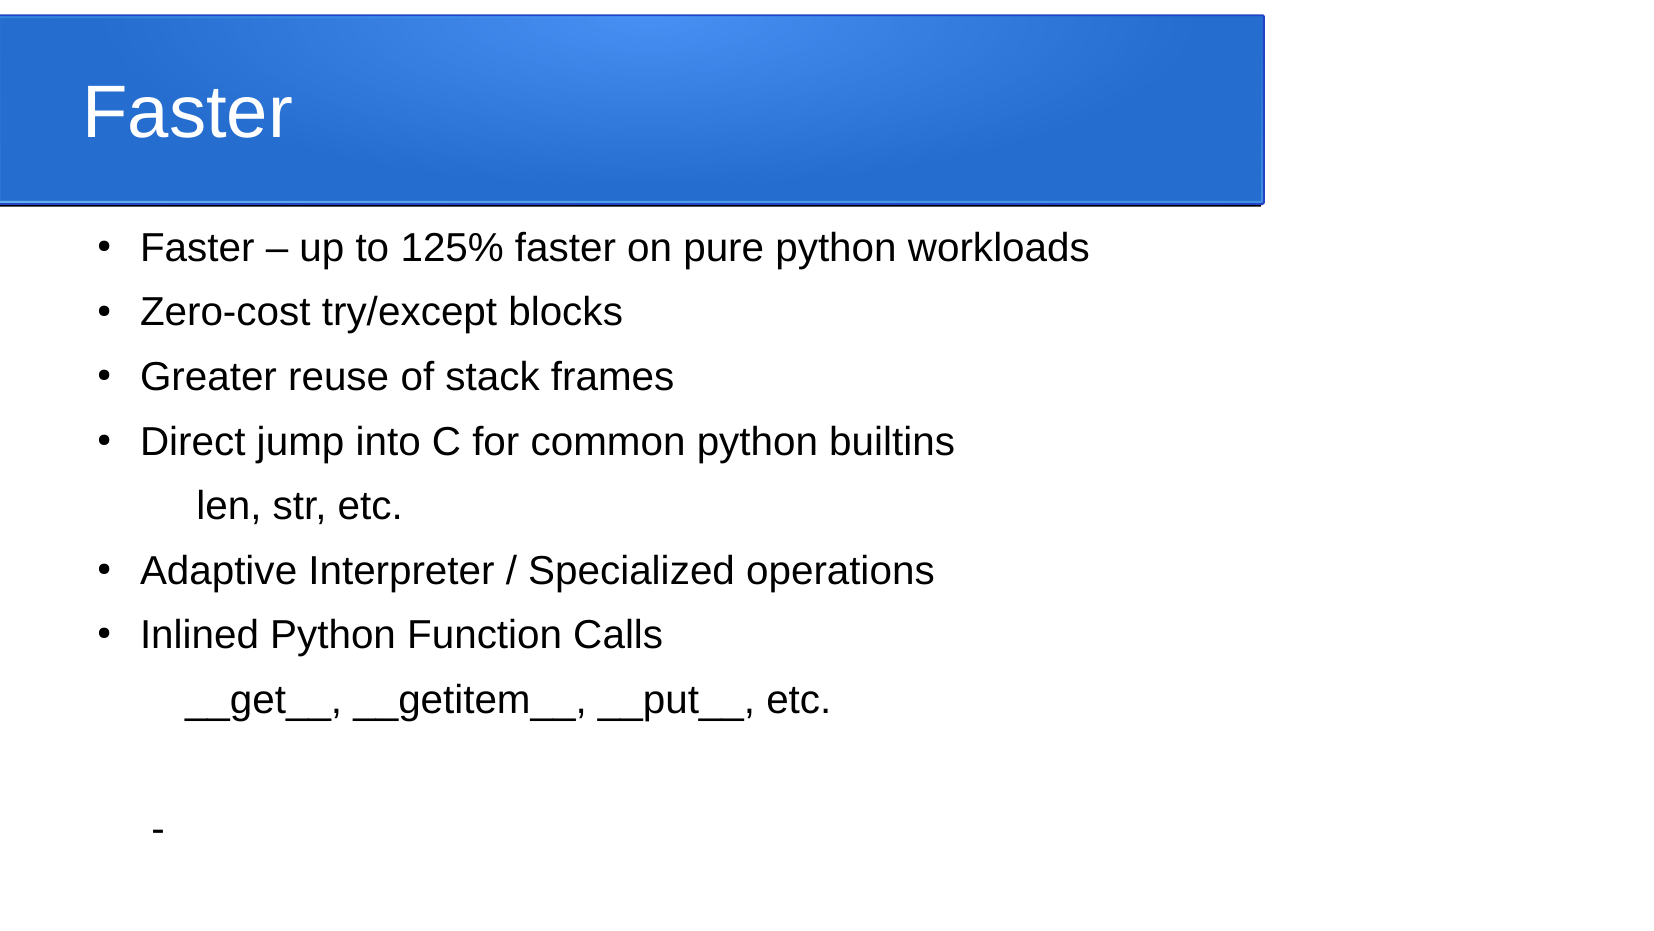

# Faster
Faster – up to 125% faster on pure python workloads
Zero-cost try/except blocks
Greater reuse of stack frames
Direct jump into C for common python builtins
 len, str, etc.
Adaptive Interpreter / Specialized operations
Inlined Python Function Calls
 __get__, __getitem__, __put__, etc.
 -